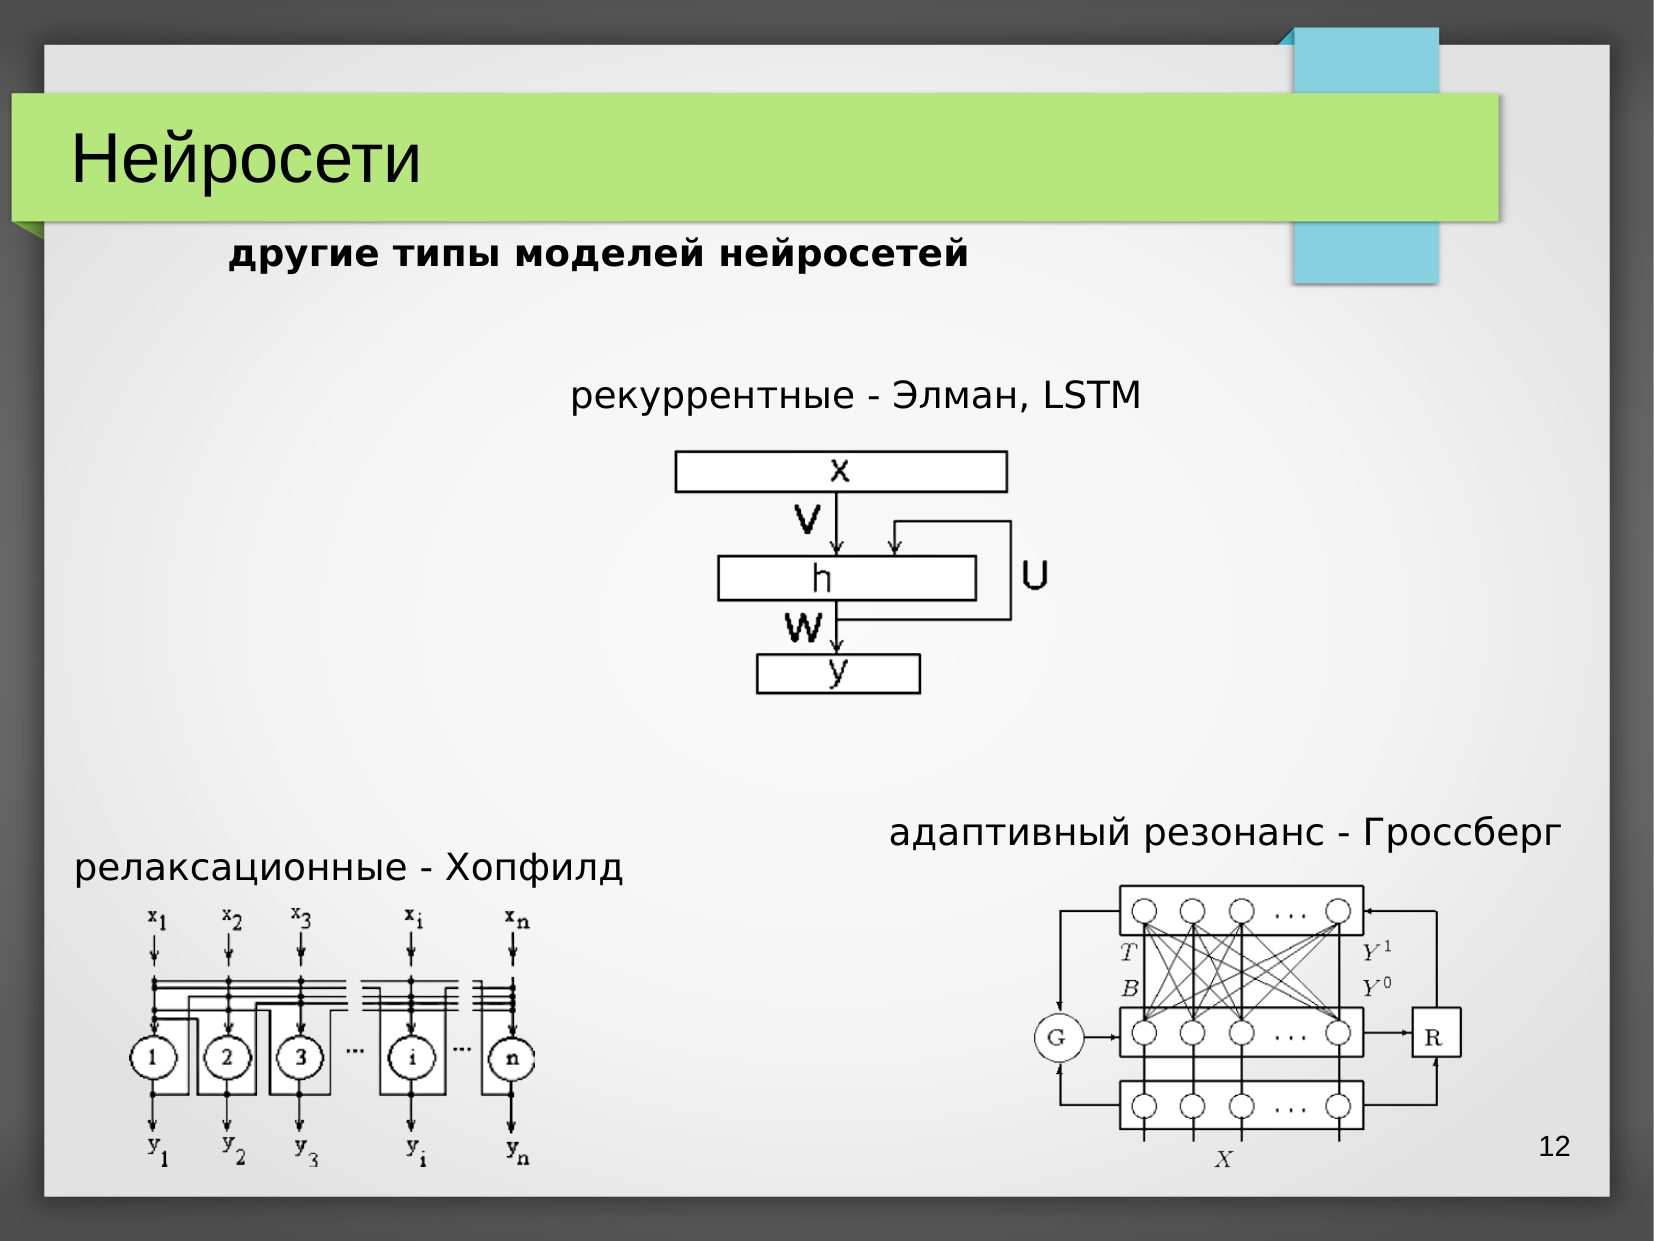

# Нейросети
другие типы моделей нейросетей
рекуррентные - Элман, LSTM
адаптивный резонанс - Гроссберг
релаксационные - Хопфилд
12